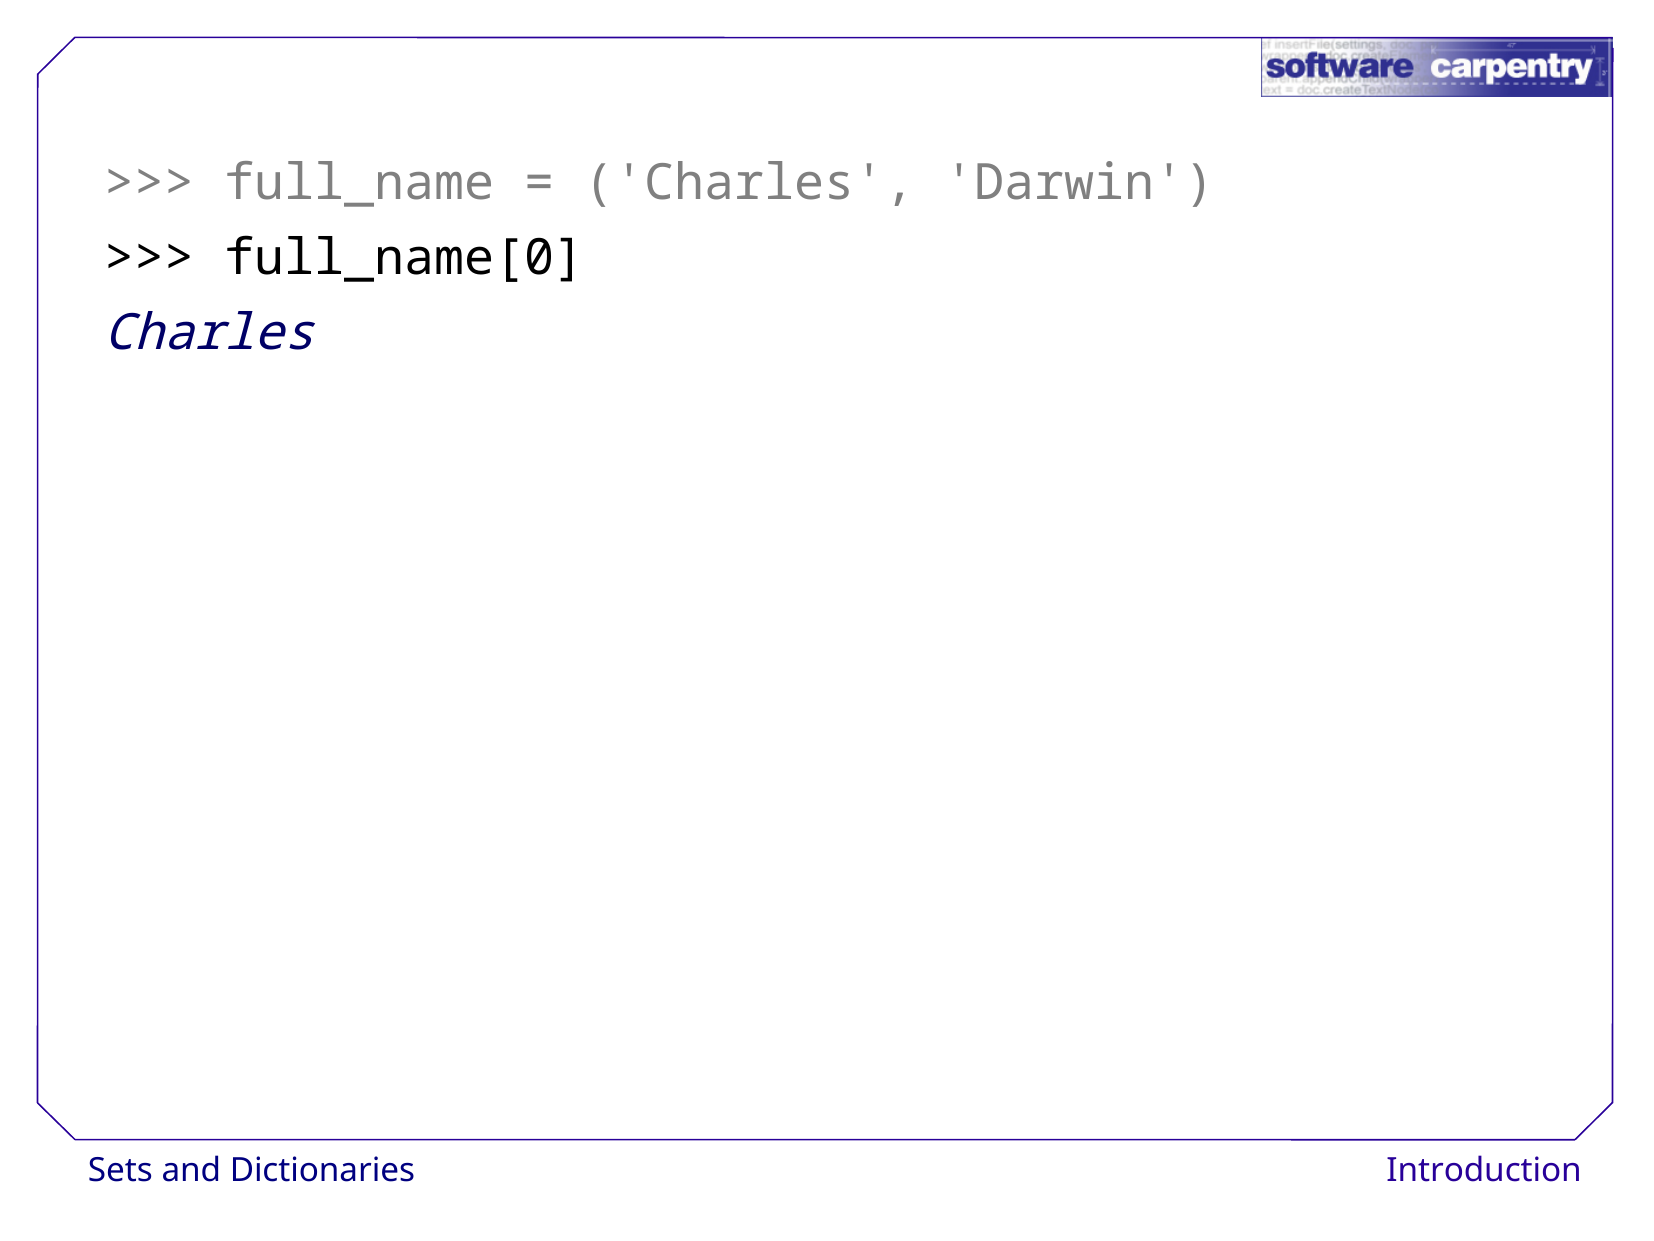

>>> full_name = ('Charles', 'Darwin')
>>> full_name[0]
Charles